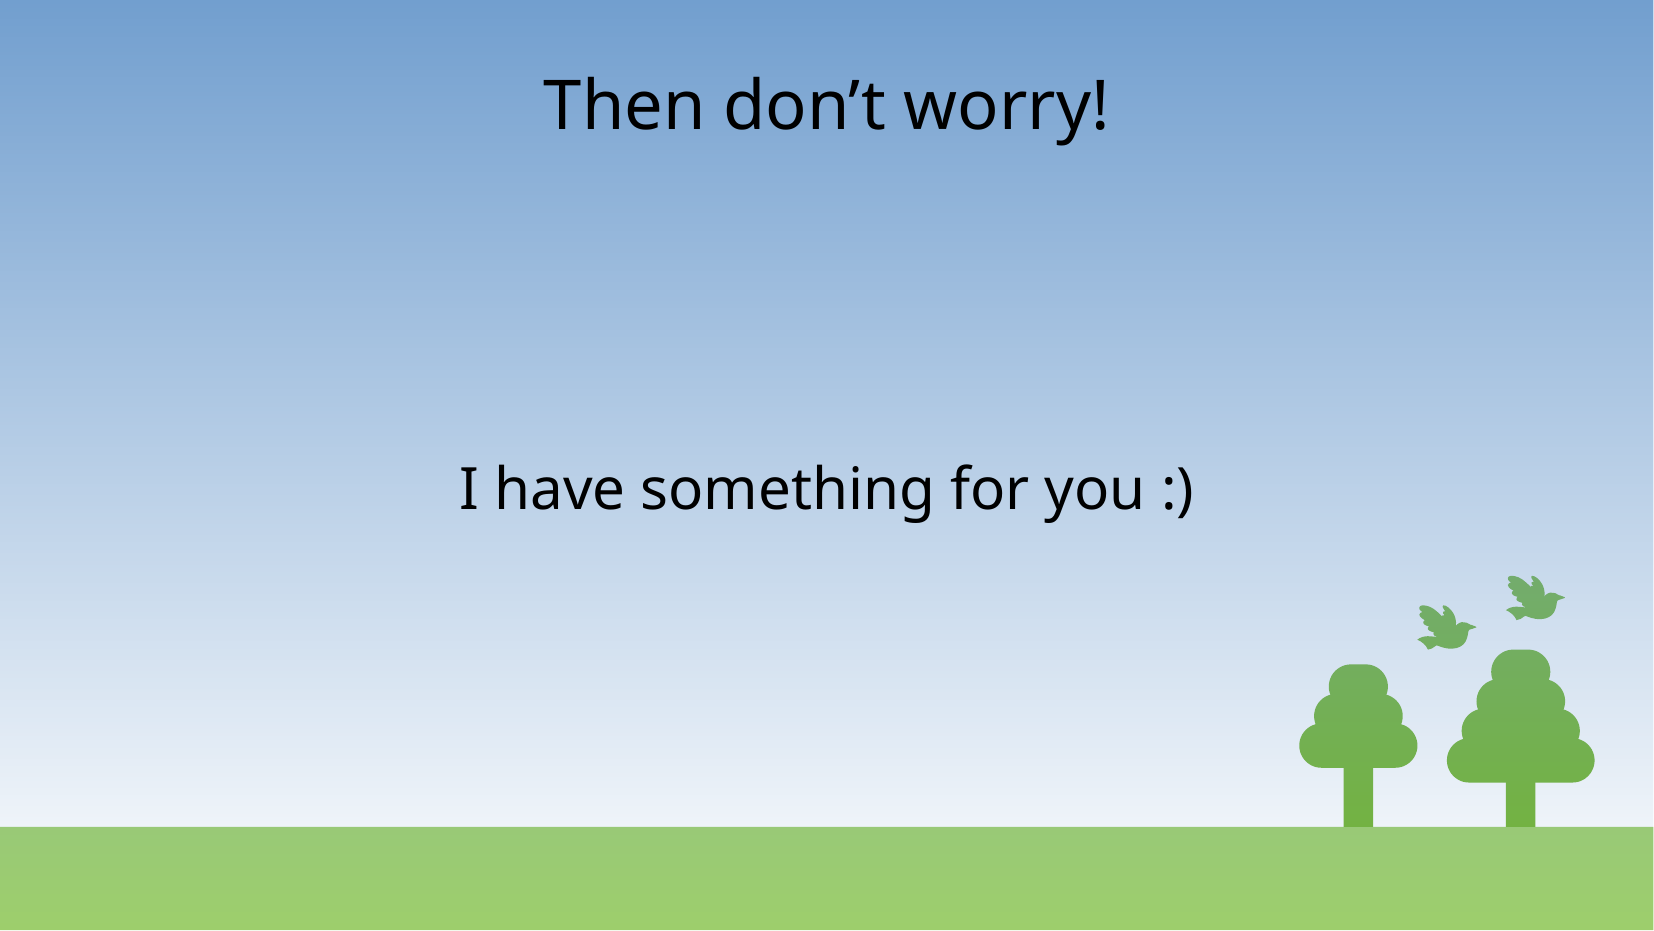

# Then don’t worry!
I have something for you :)